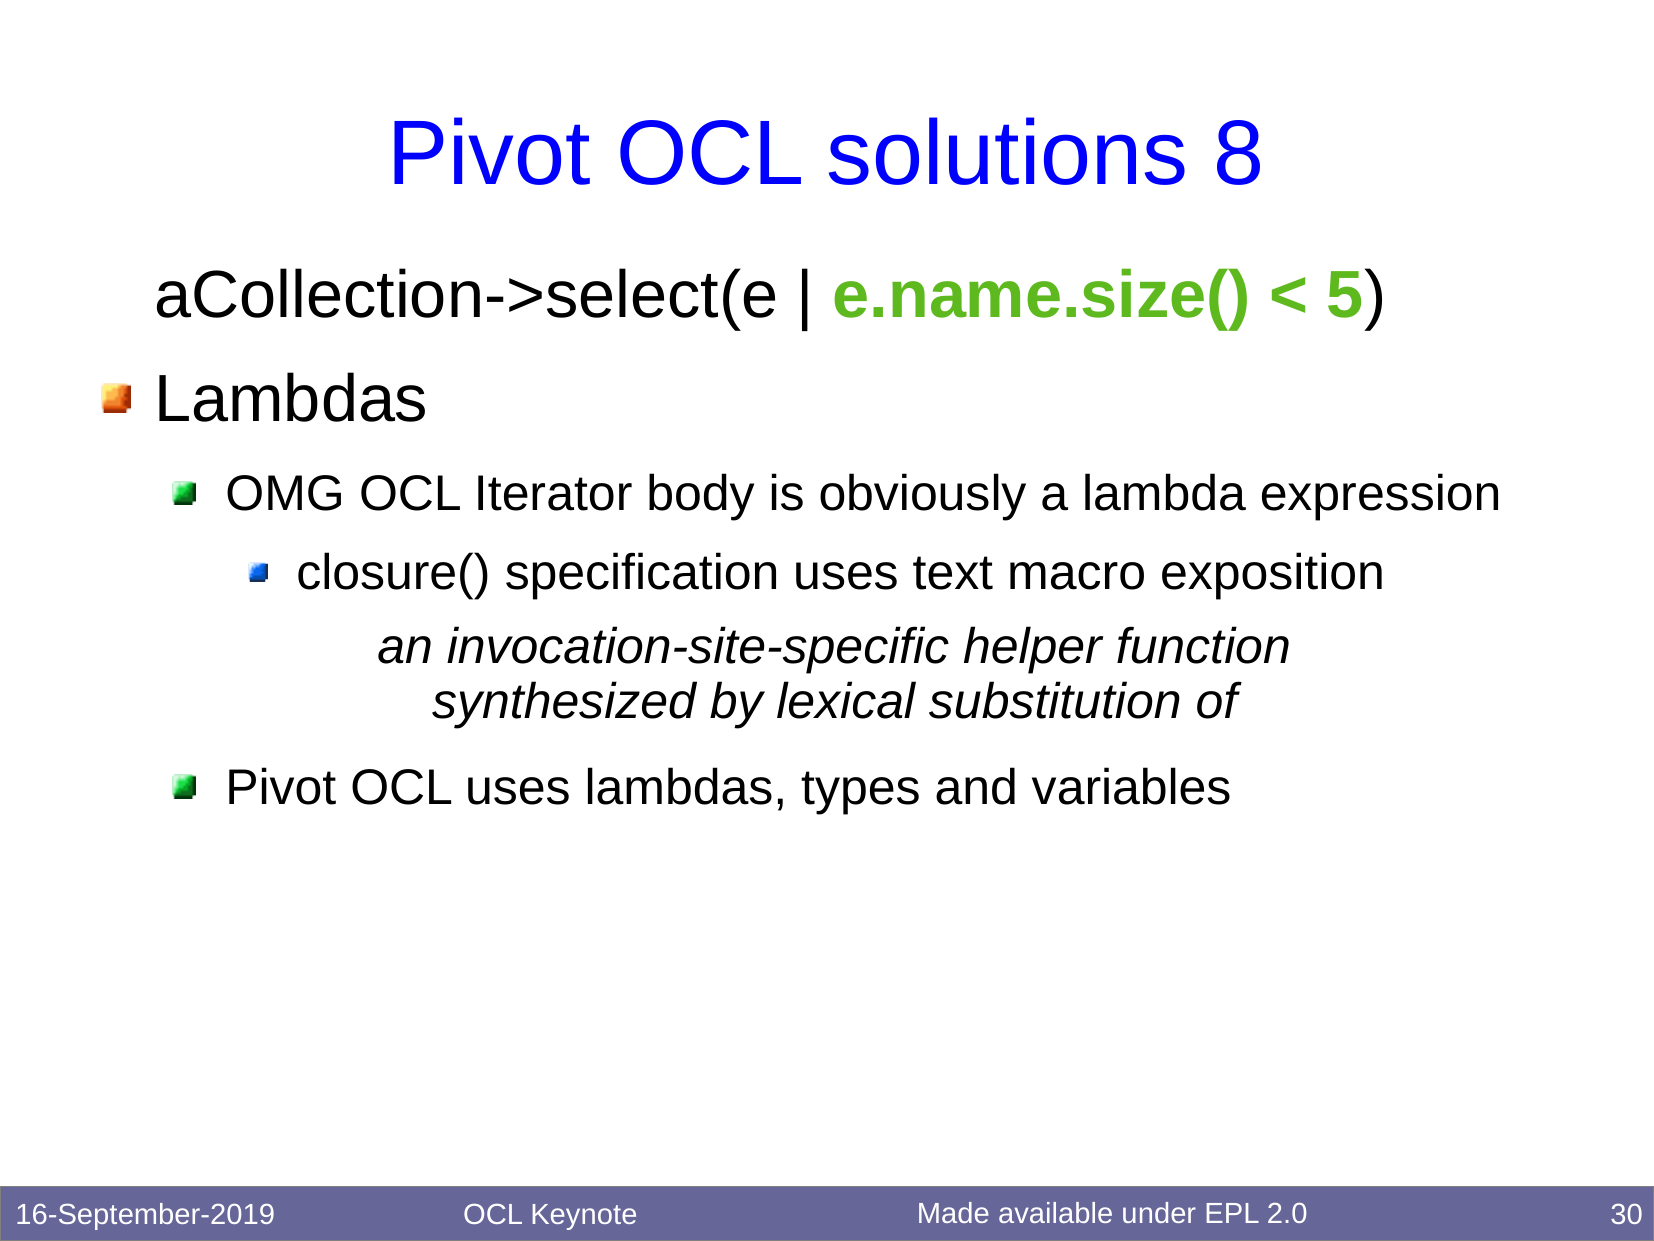

# Pivot OCL solutions 8
aCollection->select(e | e.name.size() < 5)
Lambdas
OMG OCL Iterator body is obviously a lambda expression
closure() specification uses text macro exposition
 an invocation-site-specific helper function
 synthesized by lexical substitution of
Pivot OCL uses lambdas, types and variables
16-September-2019
OCL Keynote
30